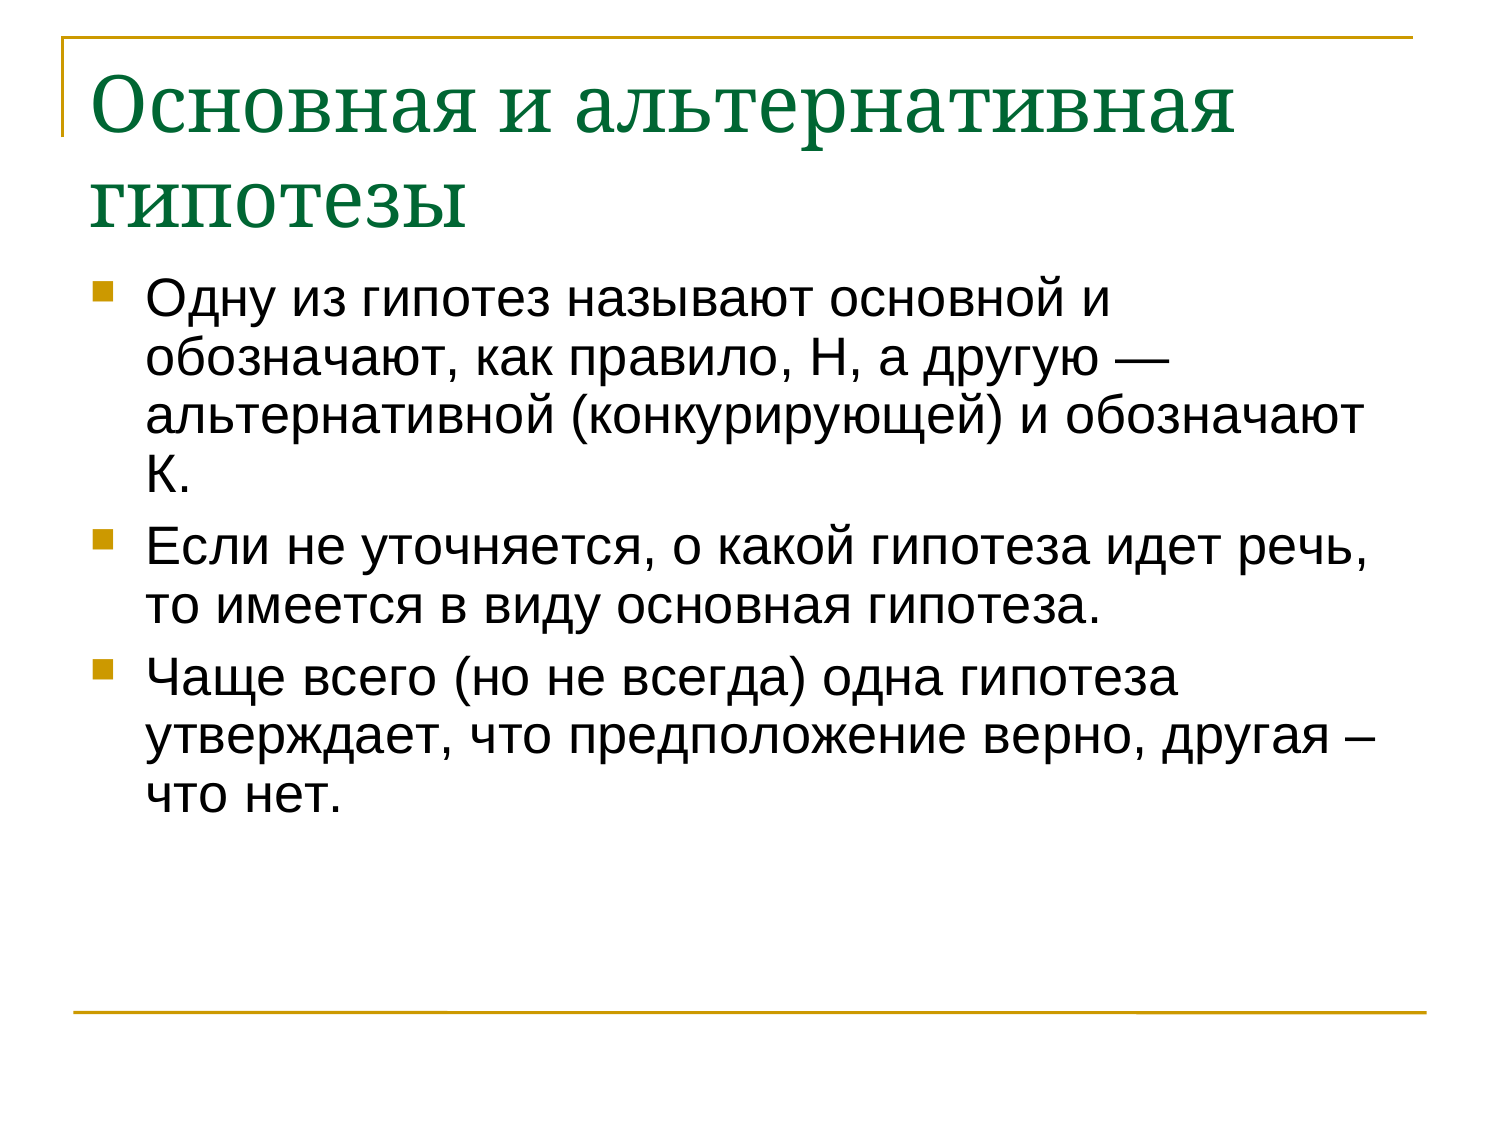

# Основная и альтернативная гипотезы
Одну из гипотез называют основной и обозначают, как правило, Н, а другую — альтернативной (конкурирующей) и обозначают К.
Если не уточняется, о какой гипотеза идет речь, то имеется в виду основная гипотеза.
Чаще всего (но не всегда) одна гипотеза утверждает, что предположение верно, другая – что нет.